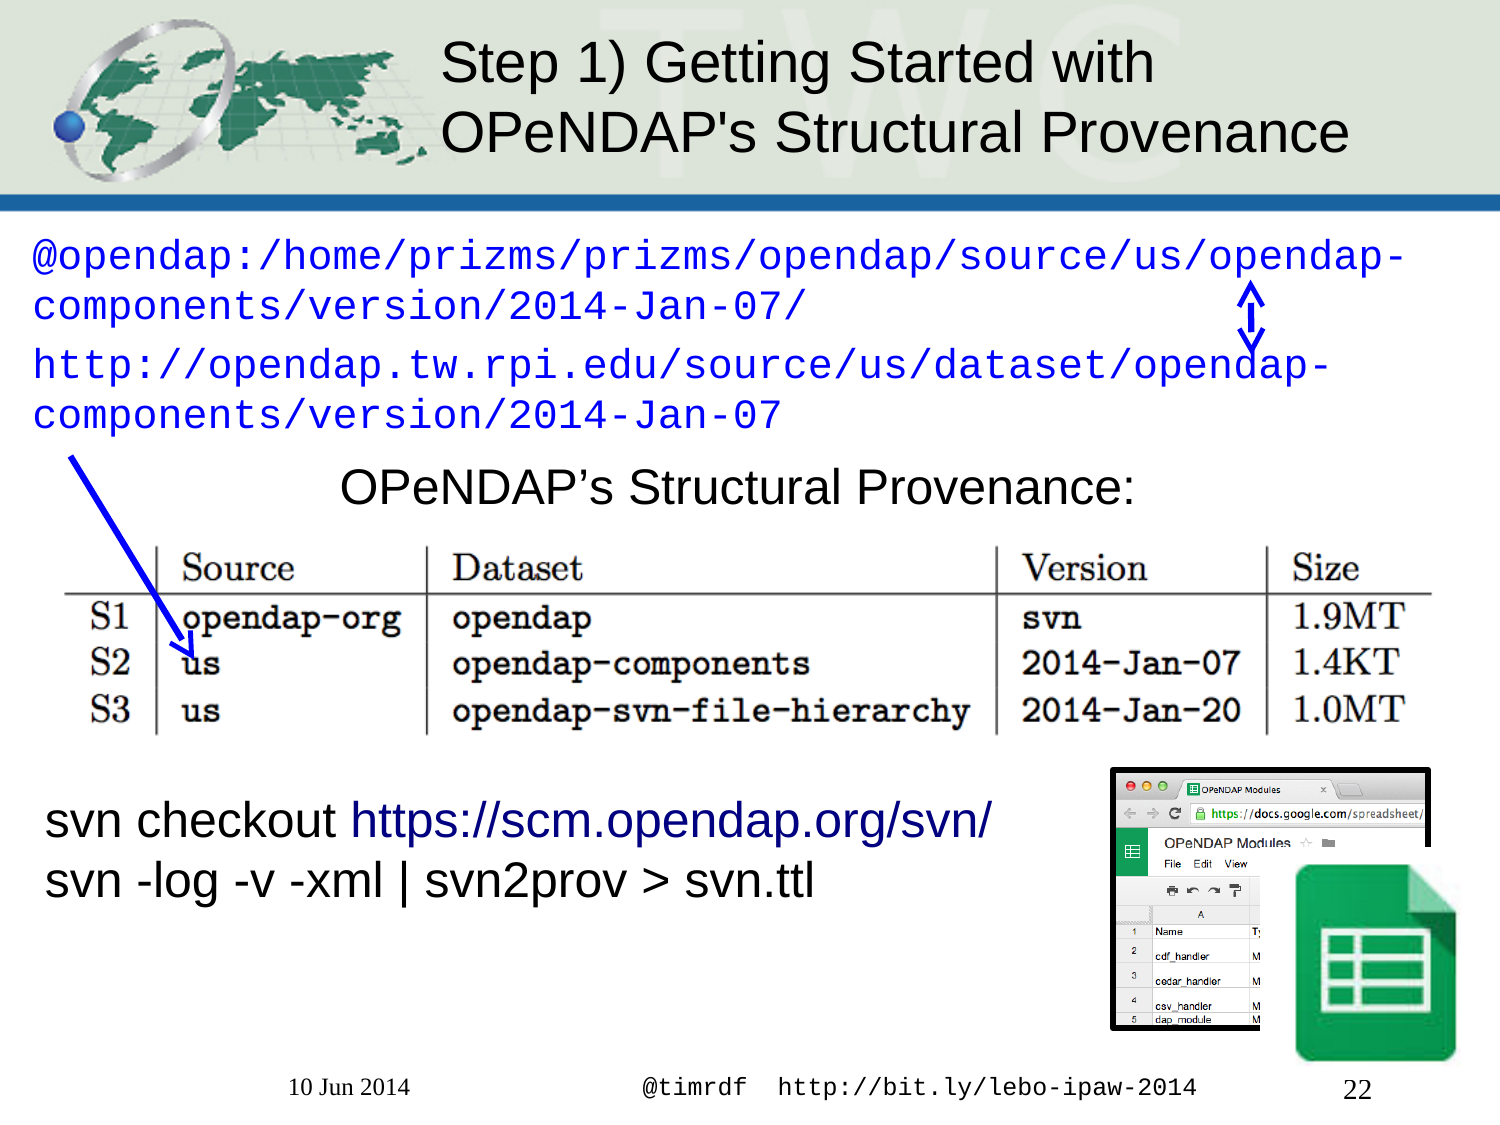

# Step 1) Getting Started with OPeNDAP's Structural Provenance
@opendap:/home/prizms/prizms/opendap/source/us/opendap-components/version/2014-Jan-07/
http://opendap.tw.rpi.edu/source/us/dataset/opendap-components/version/2014-Jan-07
OPeNDAP’s Structural Provenance:
svn checkout https://scm.opendap.org/svn/
svn -log -v -xml | svn2prov > svn.ttl
10 Jun 2014
@timrdf http://bit.ly/lebo-ipaw-2014
22